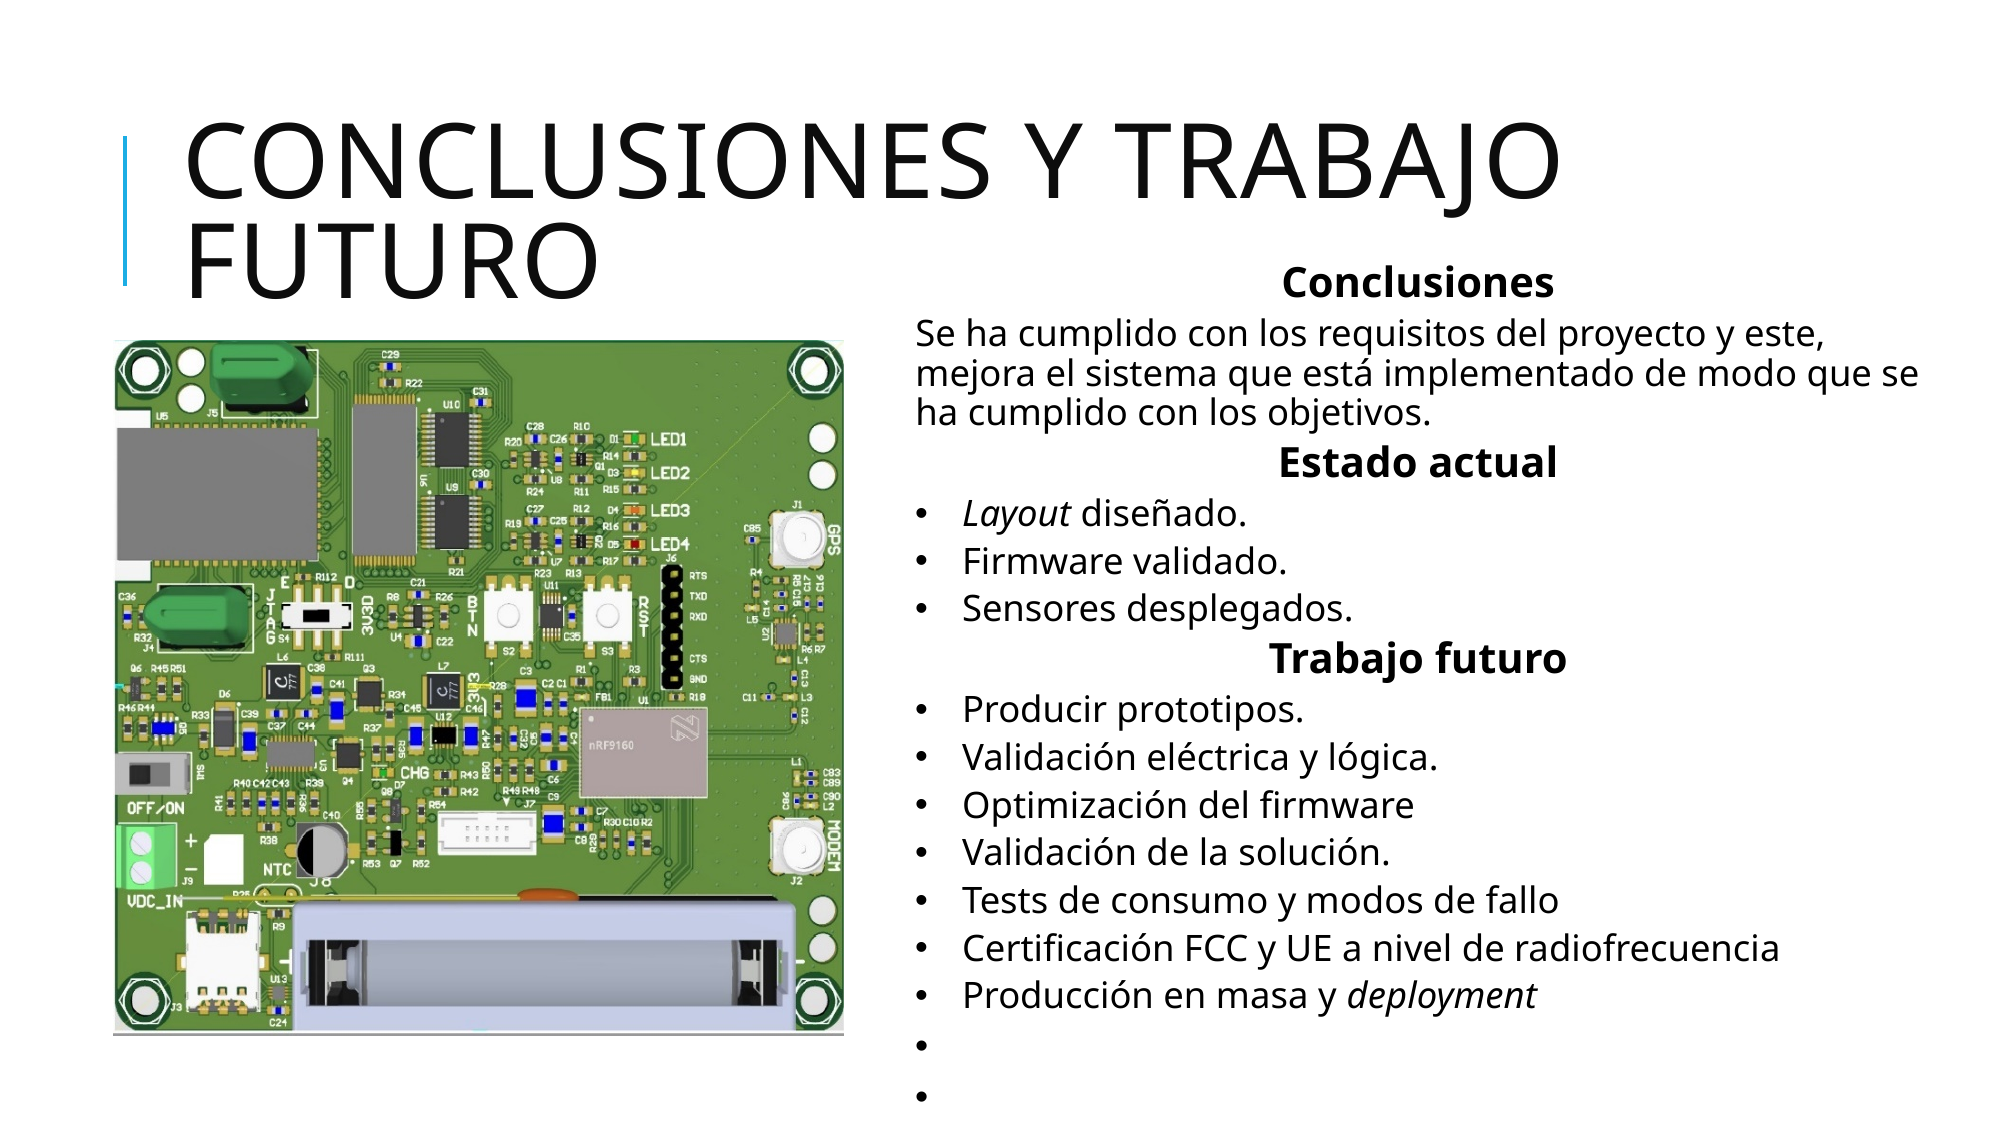

# Conclusiones y trabajo futuro
Conclusiones
Se ha cumplido con los requisitos del proyecto y este, mejora el sistema que está implementado de modo que se ha cumplido con los objetivos.
Estado actual
Layout diseñado.
Firmware validado.
Sensores desplegados.
Trabajo futuro
Producir prototipos.
Validación eléctrica y lógica.
Optimización del firmware
Validación de la solución.
Tests de consumo y modos de fallo
Certificación FCC y UE a nivel de radiofrecuencia
Producción en masa y deployment